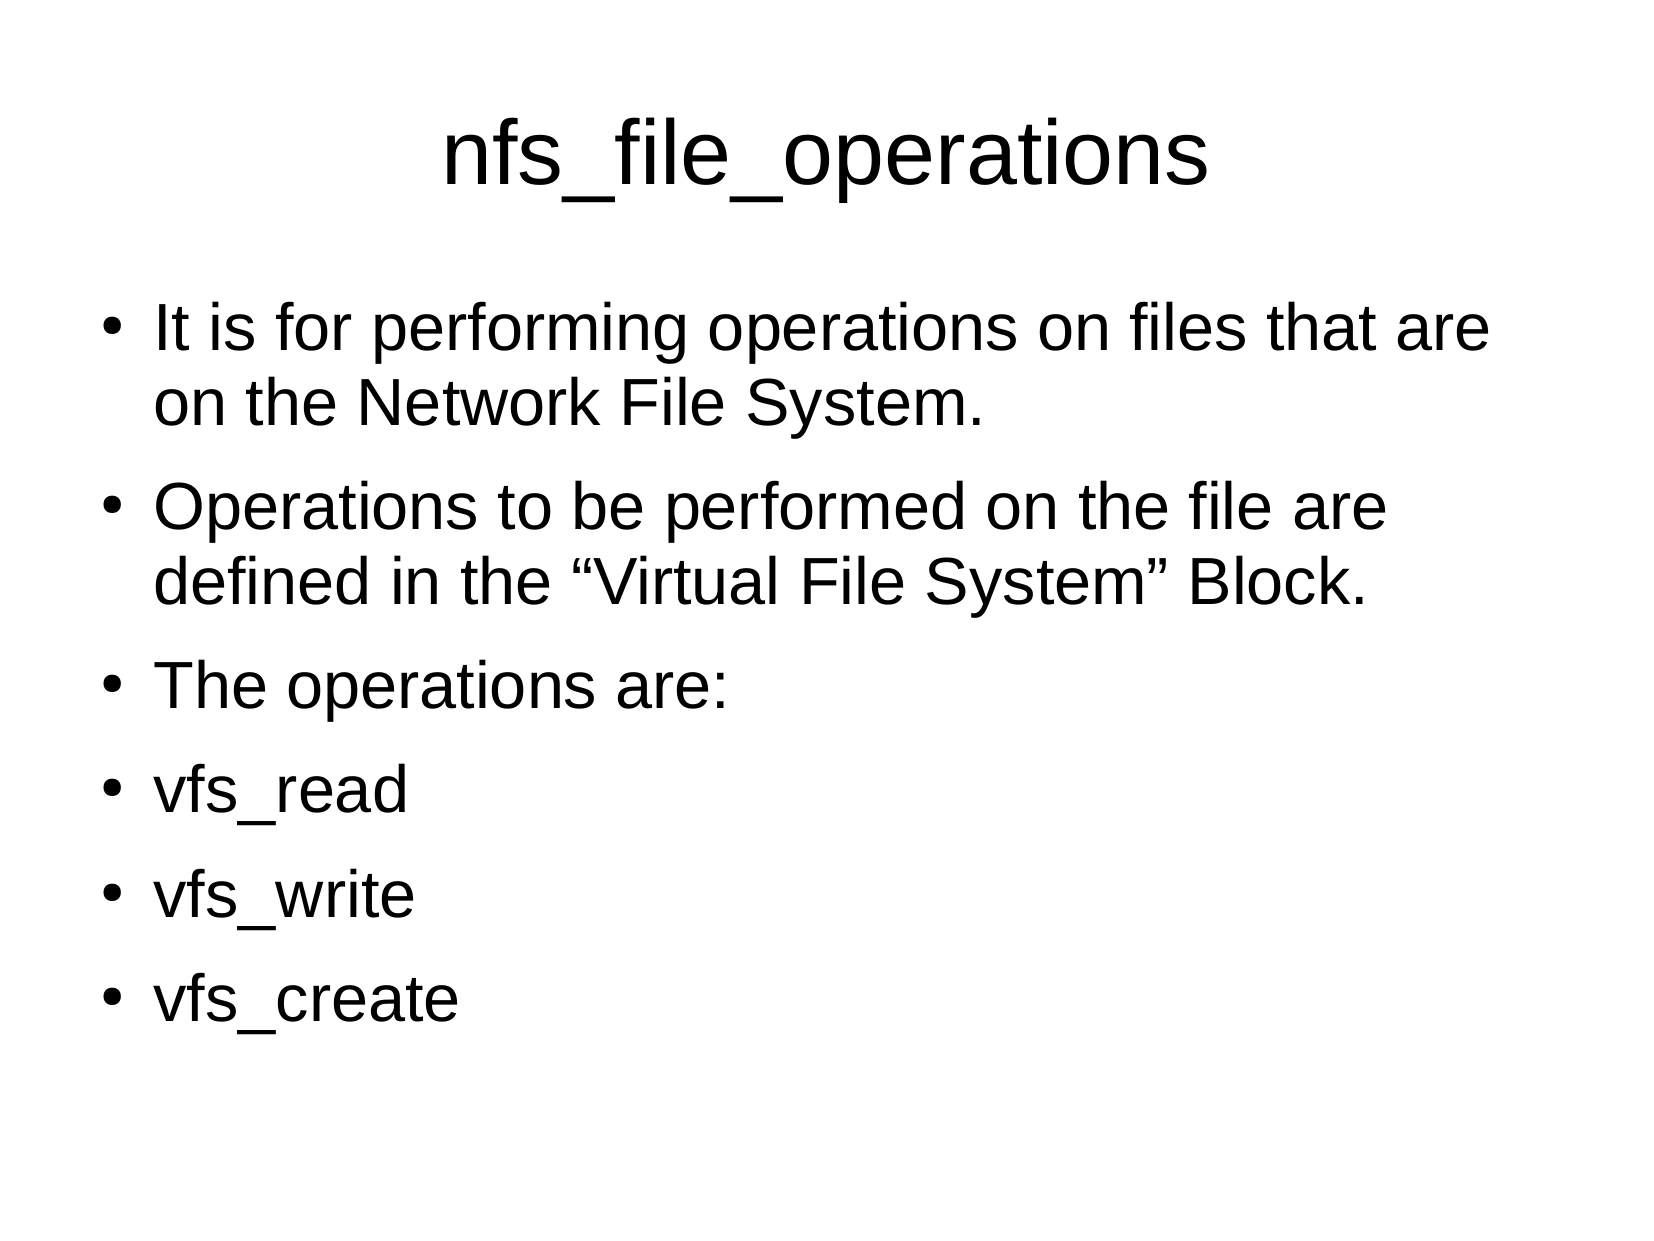

# nfs_file_operations
It is for performing operations on files that are on the Network File System.
Operations to be performed on the file are defined in the “Virtual File System” Block.
The operations are:
vfs_read
vfs_write
vfs_create